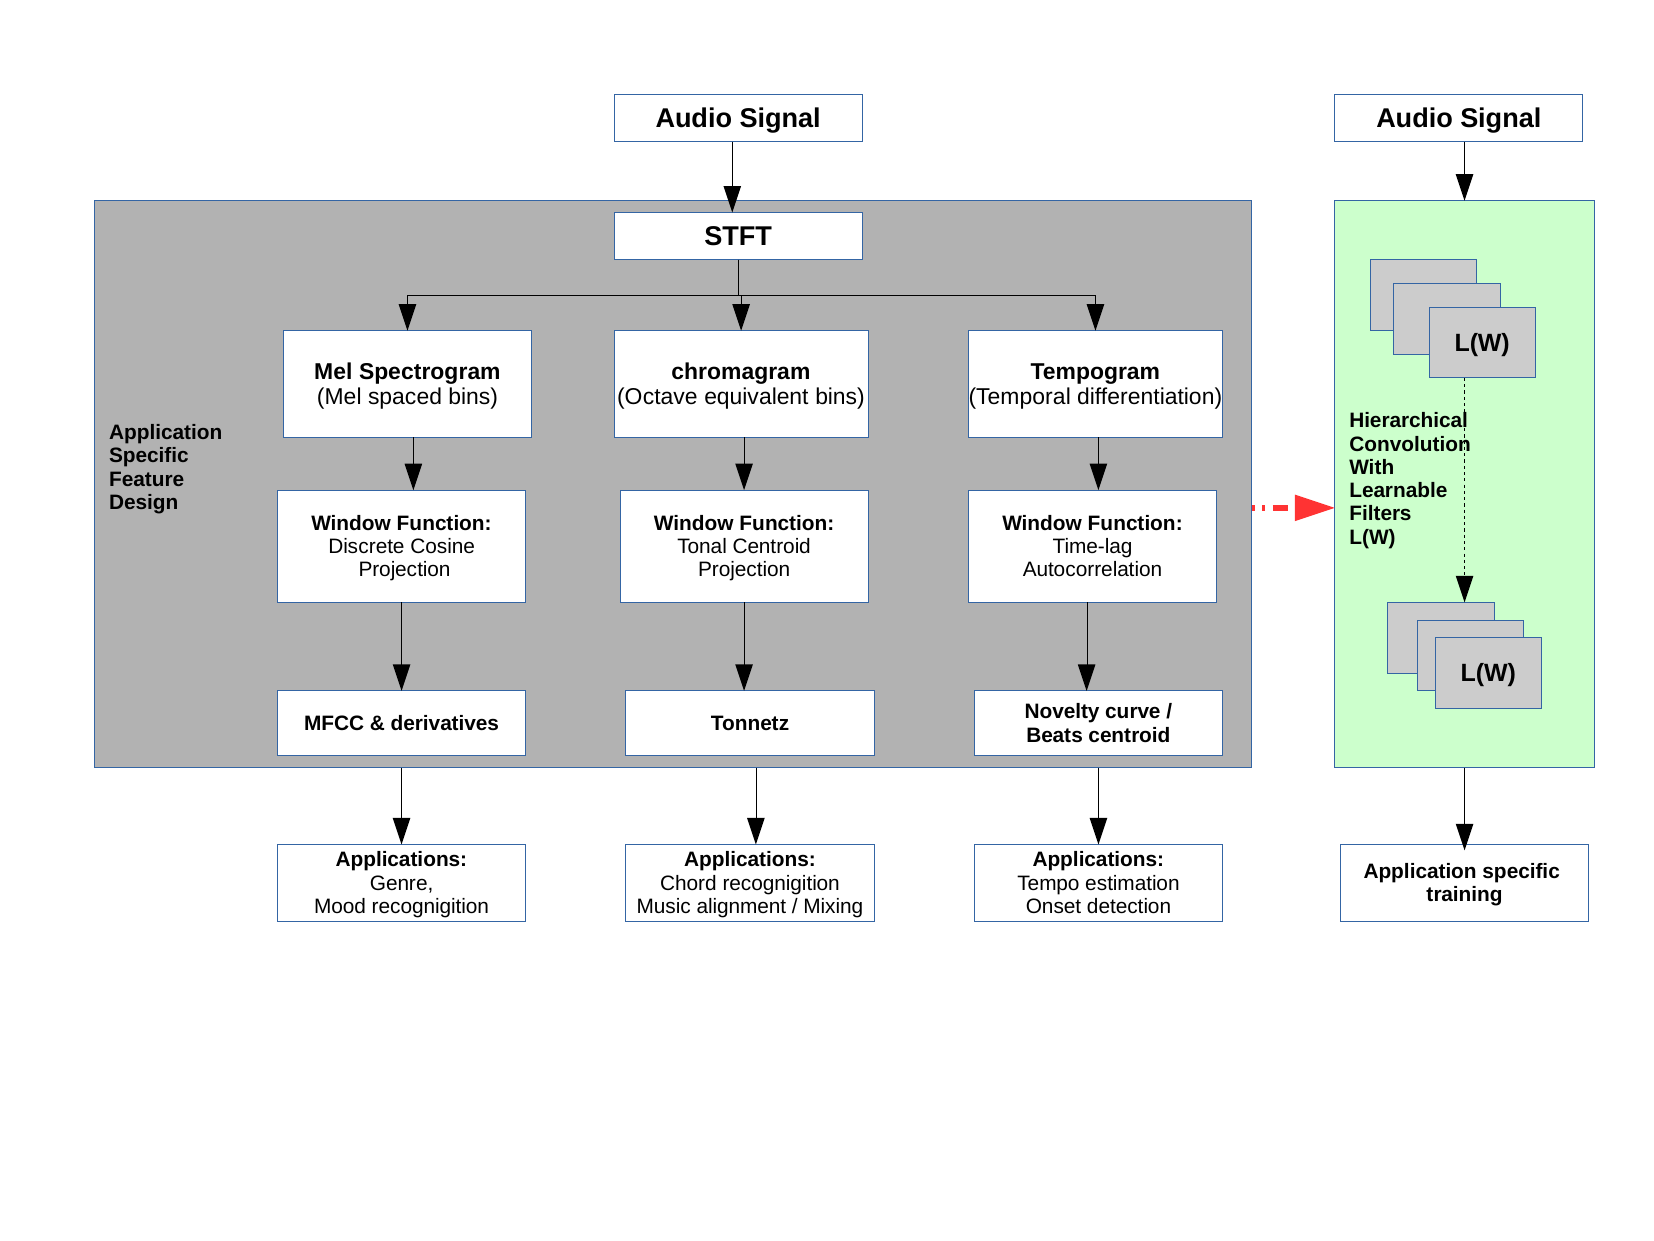

Audio Signal
Audio Signal
STFT
L(W)
Mel Spectrogram
(Mel spaced bins)
chromagram
(Octave equivalent bins)
Tempogram
(Temporal differentiation)
Hierarchical
Convolution
With
Learnable
Filters
L(W)
Application
Specific Feature
Design
Window Function:
Discrete Cosine
 Projection
Window Function:
Tonal Centroid
Projection
Window Function:
Time-lag
Autocorrelation
L(W)
MFCC & derivatives
Tonnetz
Novelty curve /
Beats centroid
Applications:
Genre,
Mood recognigition
Applications:
Chord recognigition
Music alignment / Mixing
Applications:
Tempo estimation
Onset detection
Application specific
training